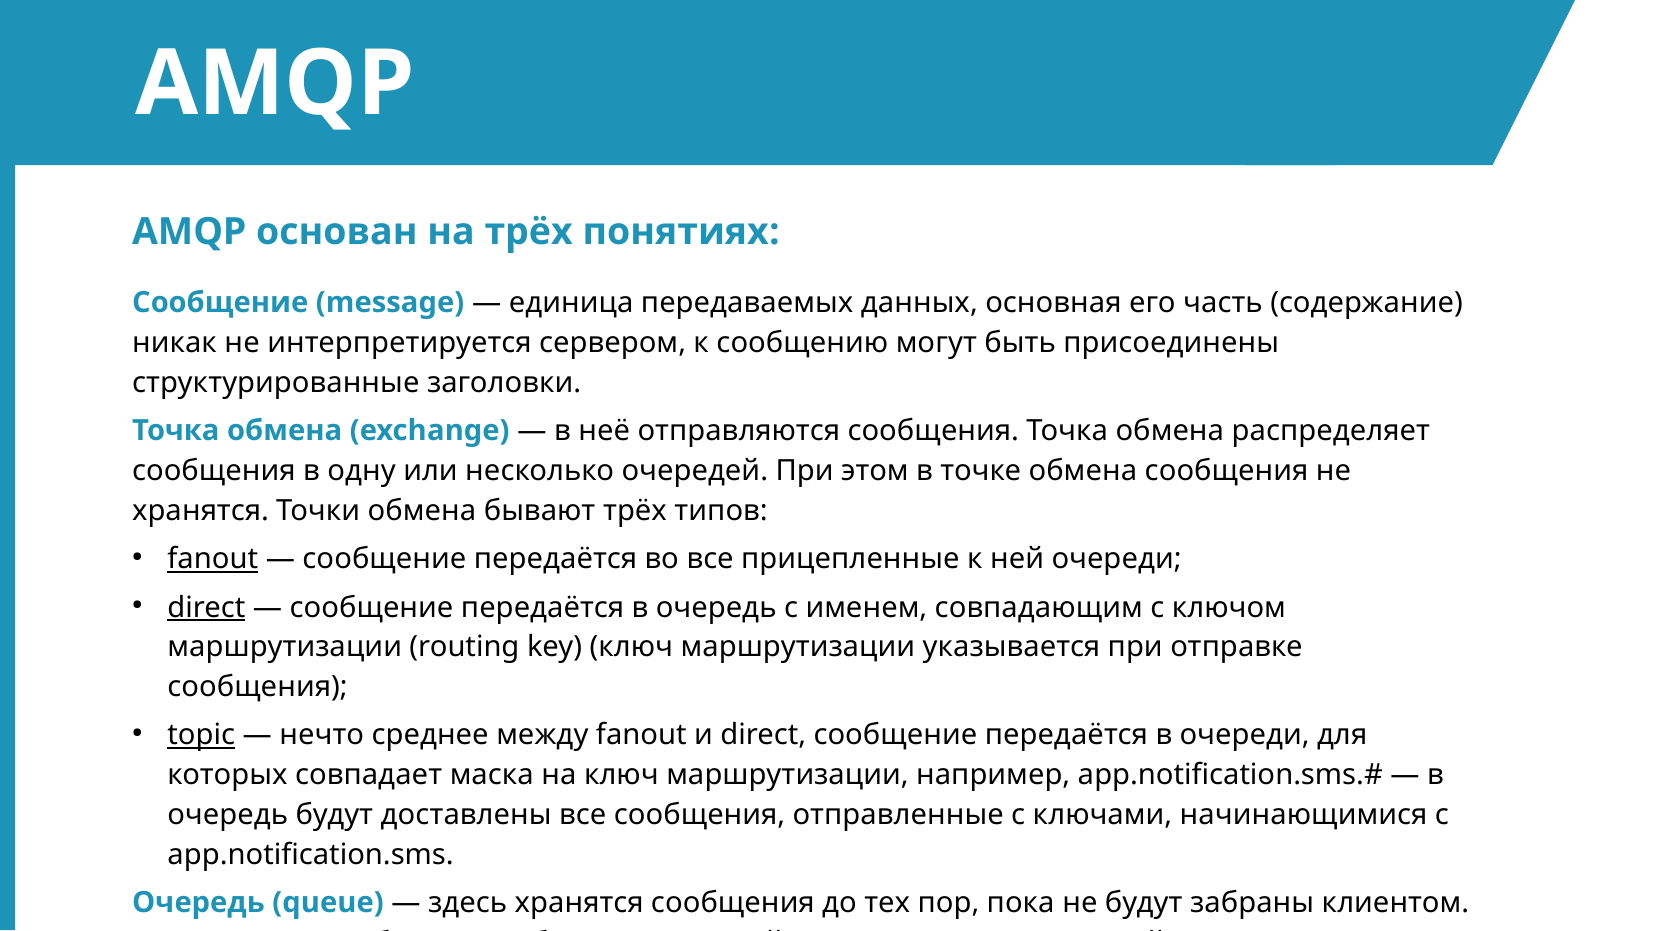

# AMQP
AMQP основан на трёх понятиях:
Сообщение (message) — единица передаваемых данных, основная его часть (содержание) никак не интерпретируется сервером, к сообщению могут быть присоединены структурированные заголовки.
Точка обмена (exchange) — в неё отправляются сообщения. Точка обмена распределяет сообщения в одну или несколько очередей. При этом в точке обмена сообщения не хранятся. Точки обмена бывают трёх типов:
fanout — сообщение передаётся во все прицепленные к ней очереди;
direct — сообщение передаётся в очередь с именем, совпадающим с ключом маршрутизации (routing key) (ключ маршрутизации указывается при отправке сообщения);
topic — нечто среднее между fanout и direct, сообщение передаётся в очереди, для которых совпадает маска на ключ маршрутизации, например, app.notification.sms.# — в очередь будут доставлены все сообщения, отправленные с ключами, начинающимися с app.notification.sms.
Очередь (queue) — здесь хранятся сообщения до тех пор, пока не будут забраны клиентом. Клиент всегда забирает сообщения из одной или нескольких очередей.